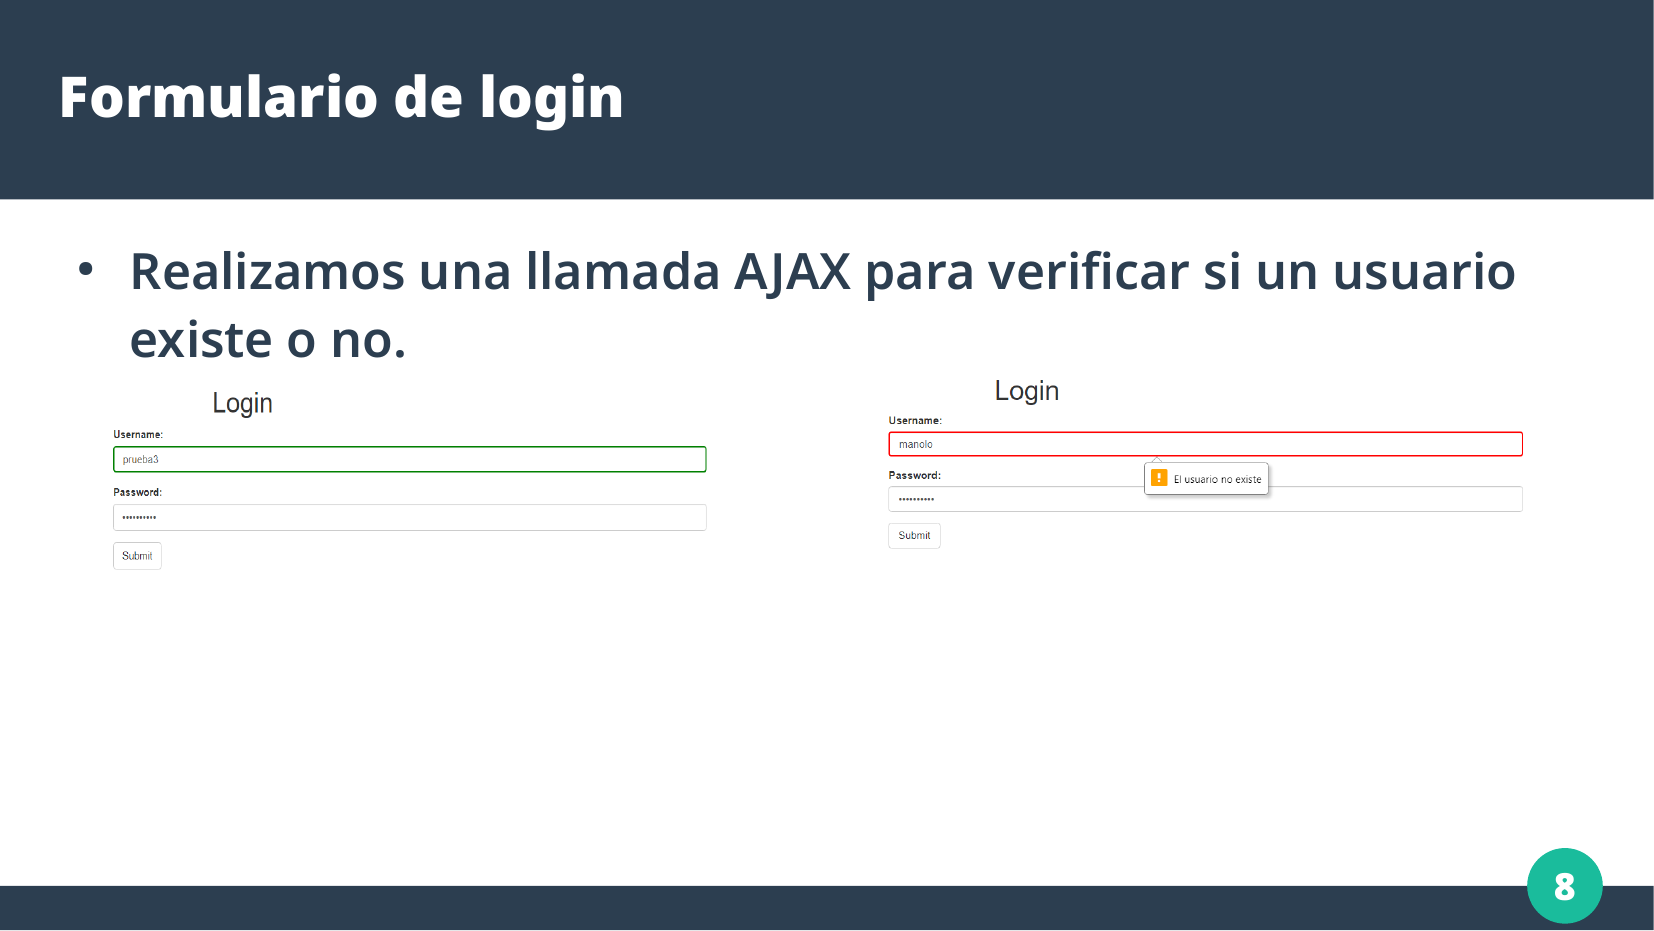

# Formulario de login
Realizamos una llamada AJAX para verificar si un usuario existe o no.